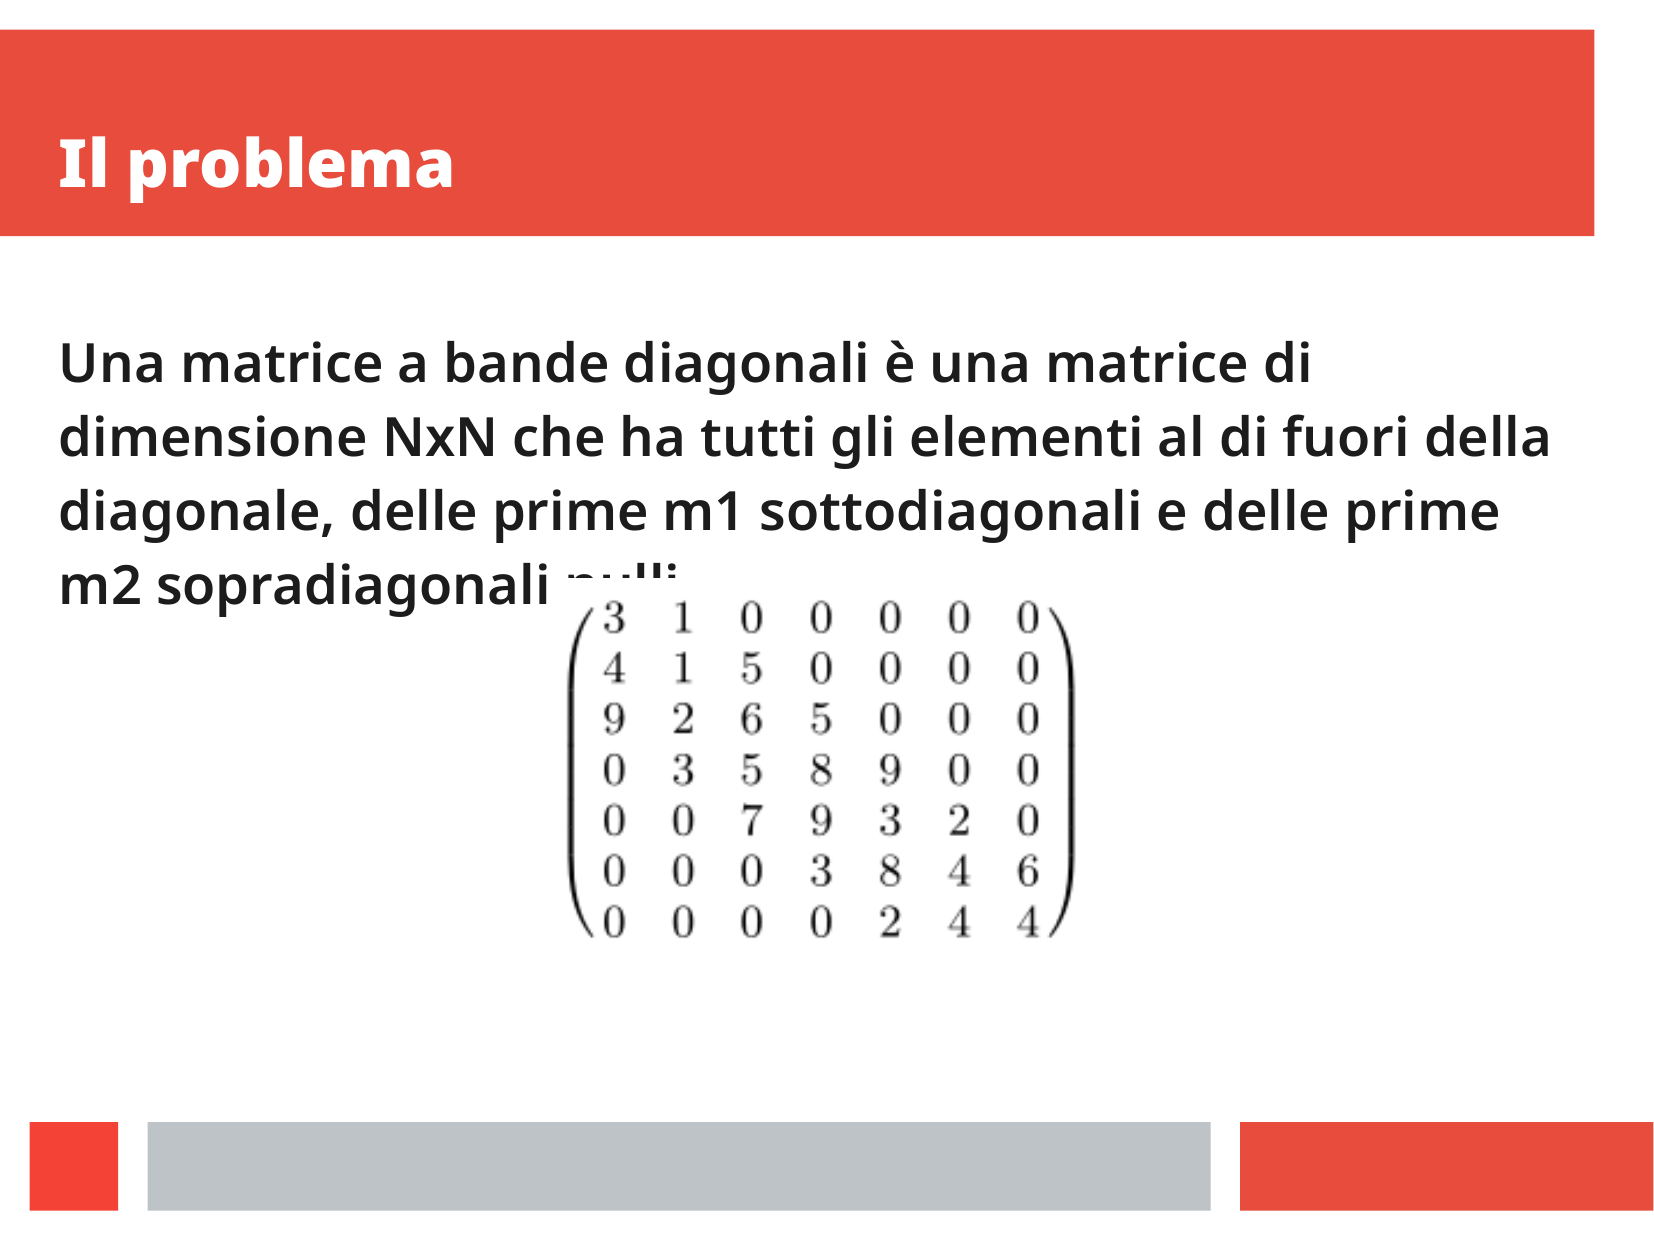

# Il problema
Una matrice a bande diagonali è una matrice di dimensione NxN che ha tutti gli elementi al di fuori della diagonale, delle prime m1 sottodiagonali e delle prime m2 sopradiagonali nulli.